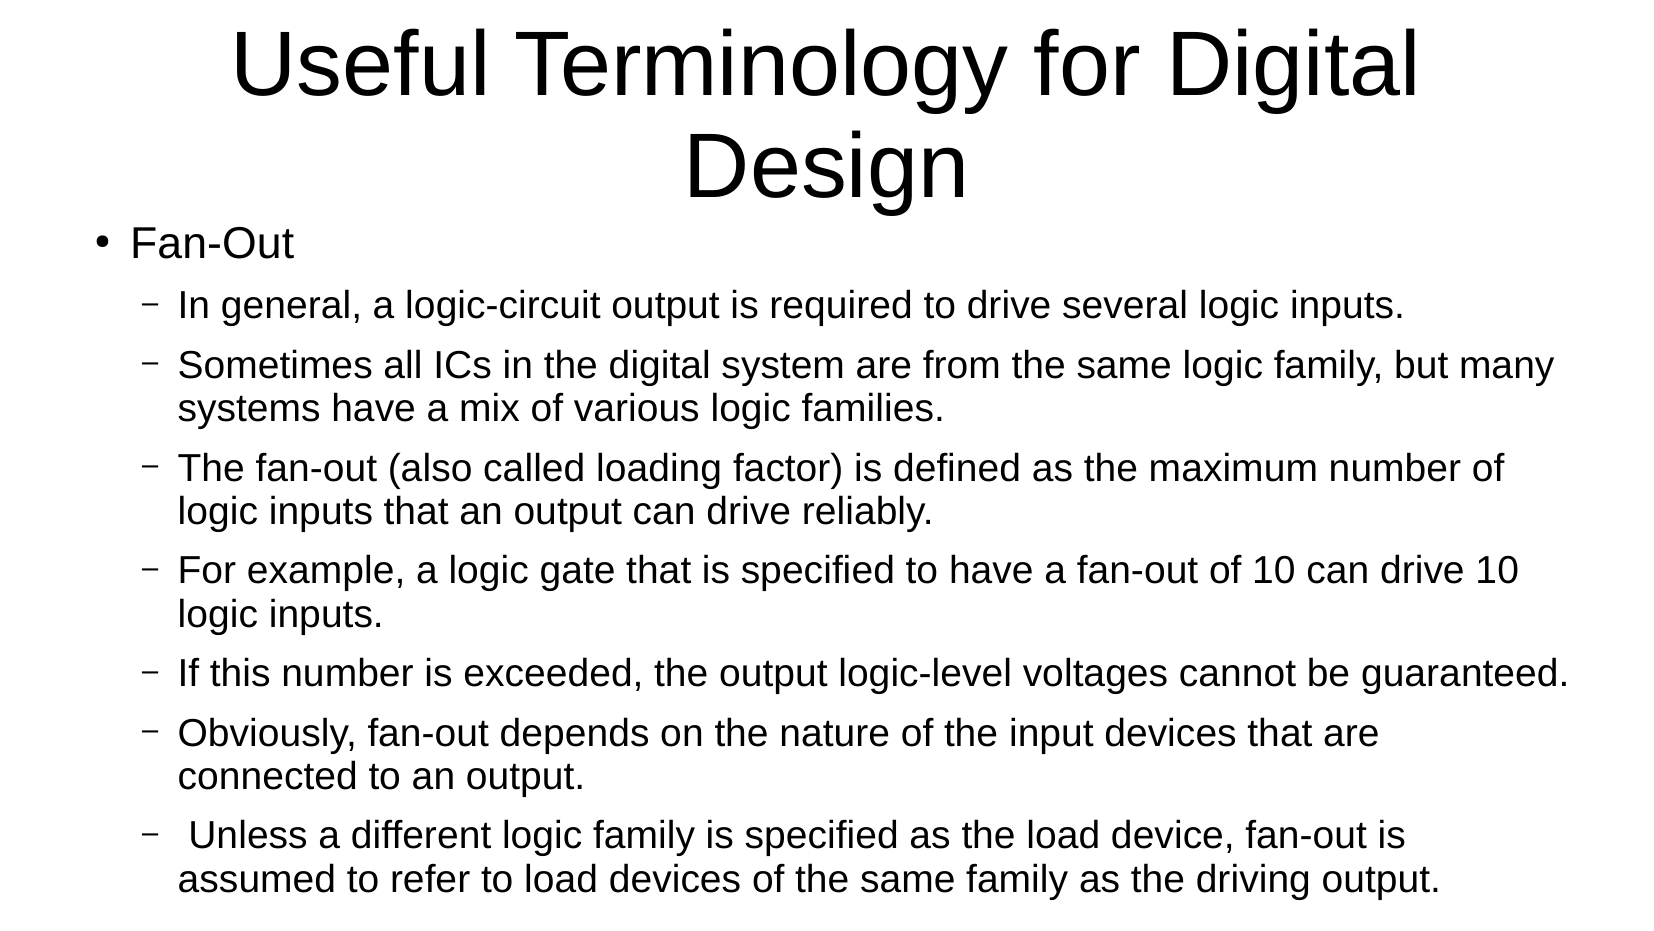

# Useful Terminology for Digital Design
Fan-Out
In general, a logic-circuit output is required to drive several logic inputs.
Sometimes all ICs in the digital system are from the same logic family, but many systems have a mix of various logic families.
The fan-out (also called loading factor) is defined as the maximum number of logic inputs that an output can drive reliably.
For example, a logic gate that is specified to have a fan-out of 10 can drive 10 logic inputs.
If this number is exceeded, the output logic-level voltages cannot be guaranteed.
Obviously, fan-out depends on the nature of the input devices that are connected to an output.
 Unless a different logic family is specified as the load device, fan-out is assumed to refer to load devices of the same family as the driving output.